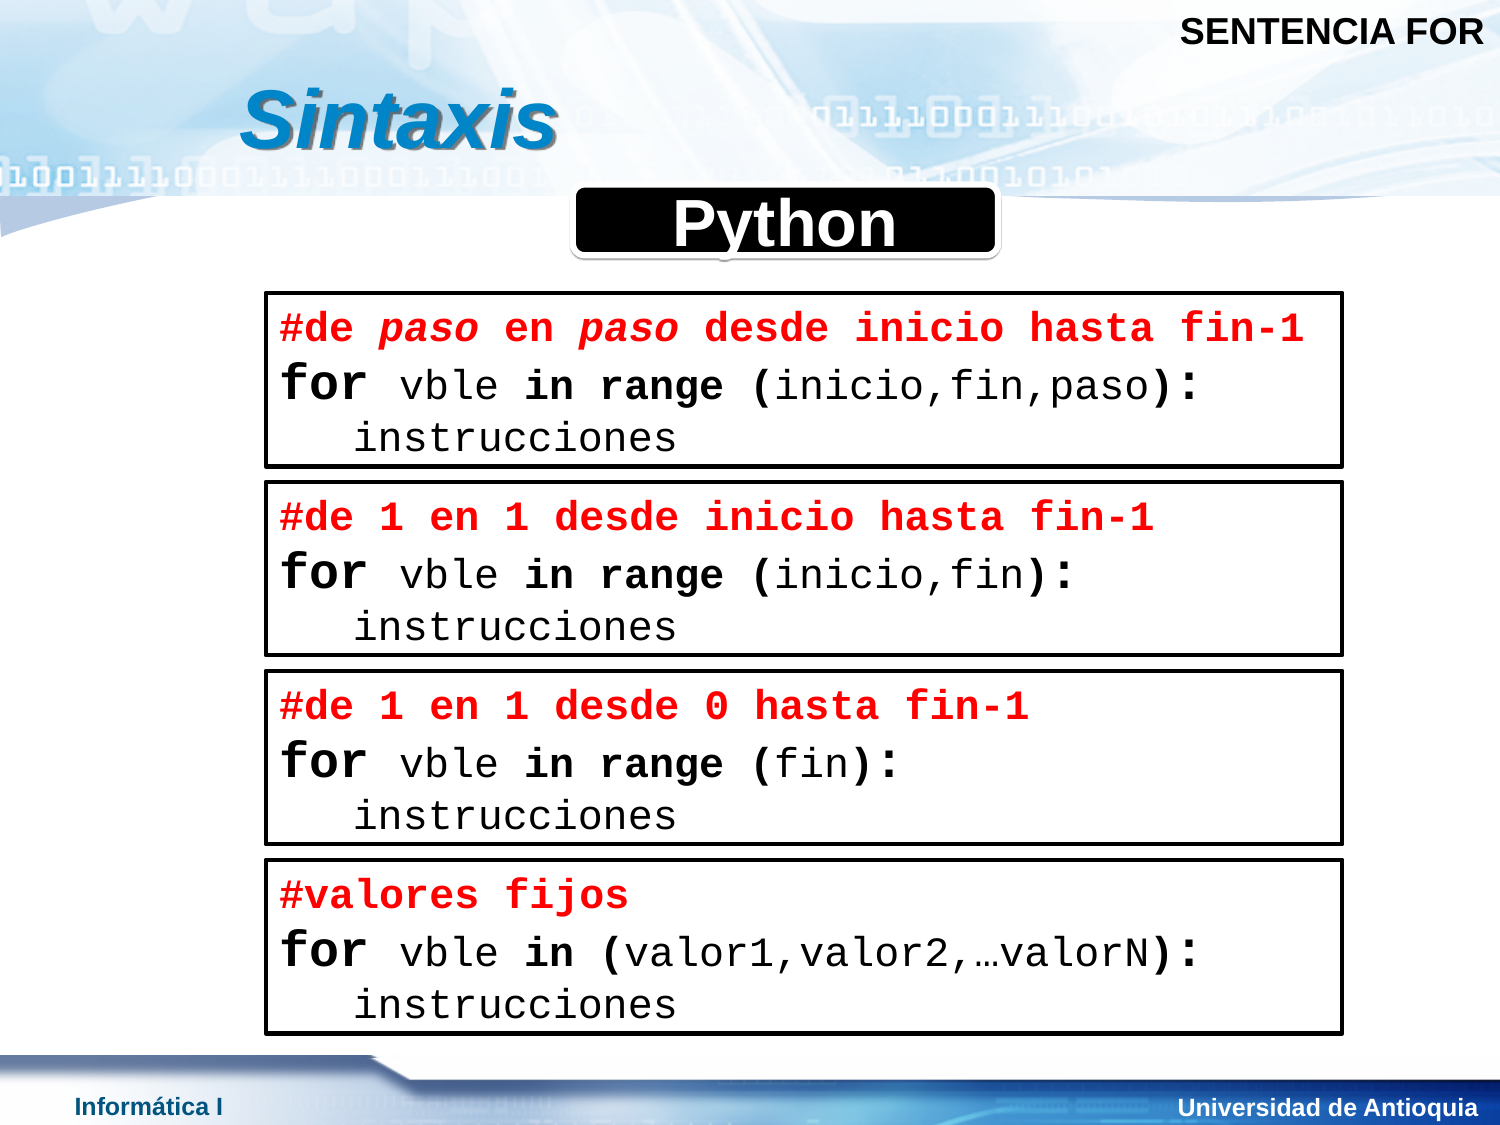

SENTENCIA FOR
# Sintaxis
Python
#de paso en paso desde inicio hasta fin-1
for vble in range (inicio,fin,paso):
	instrucciones
#de 1 en 1 desde inicio hasta fin-1
for vble in range (inicio,fin):
	instrucciones
#de 1 en 1 desde 0 hasta fin-1
for vble in range (fin):
	instrucciones
#valores fijos
for vble in (valor1,valor2,…valorN):
	instrucciones